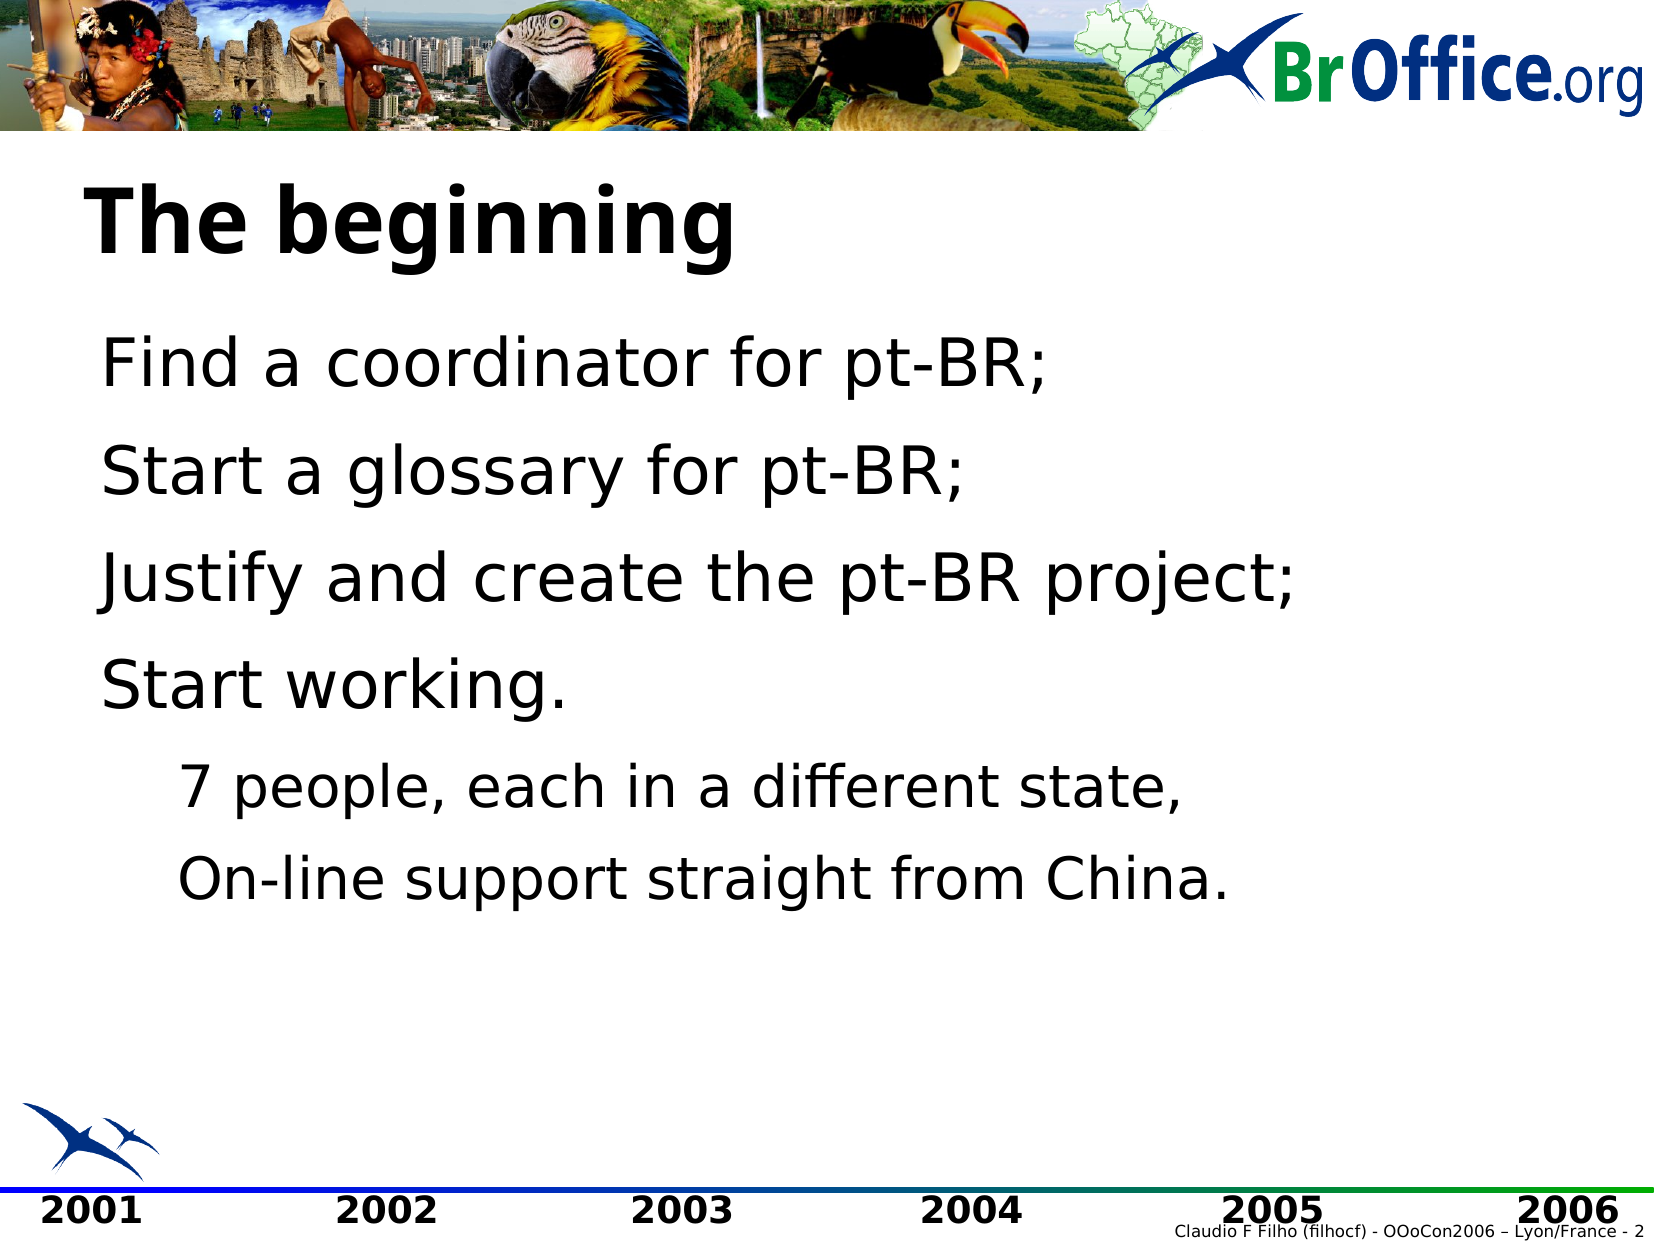

# The beginning
Find a coordinator for pt-BR;
Start a glossary for pt-BR;
Justify and create the pt-BR project;
Start working.
7 people, each in a different state,
On-line support straight from China.
2001
2002
2003
2004
2005
2006